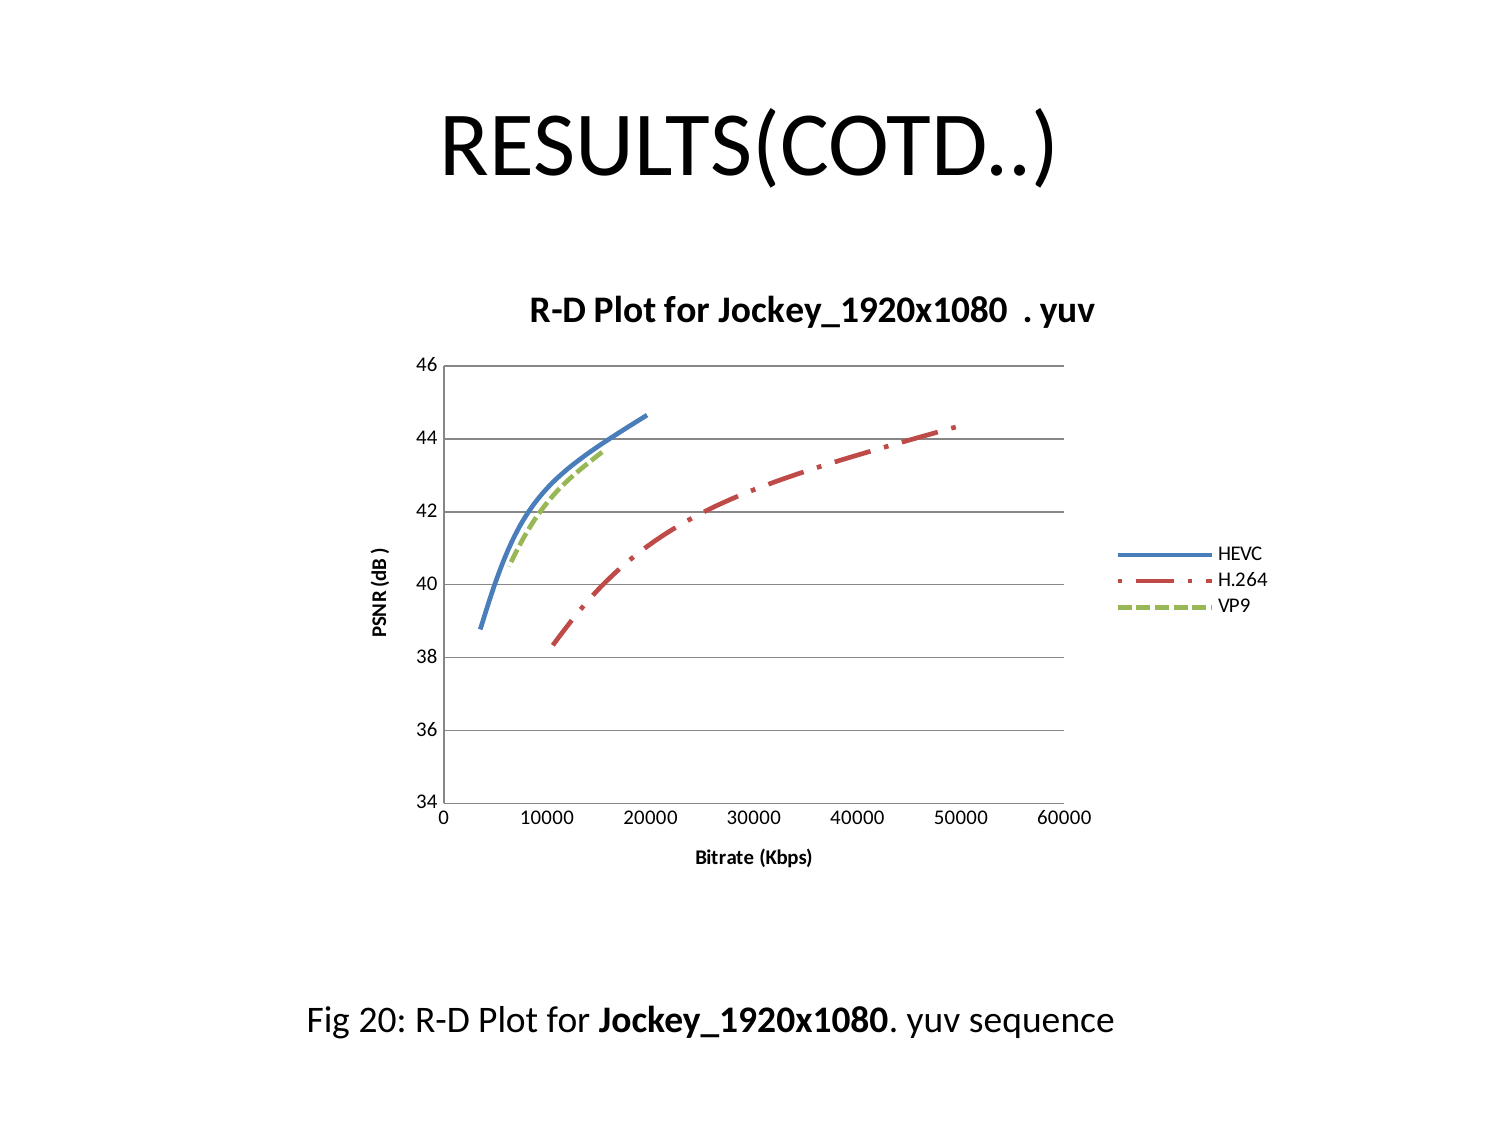

# Results(cotd..)
### Chart: R-D Plot for Jockey_1920x1080 . yuv
| Category | HEVC | H.264 | VP9 |
|---|---|---|---|Fig 20: R-D Plot for Jockey_1920x1080. yuv sequence